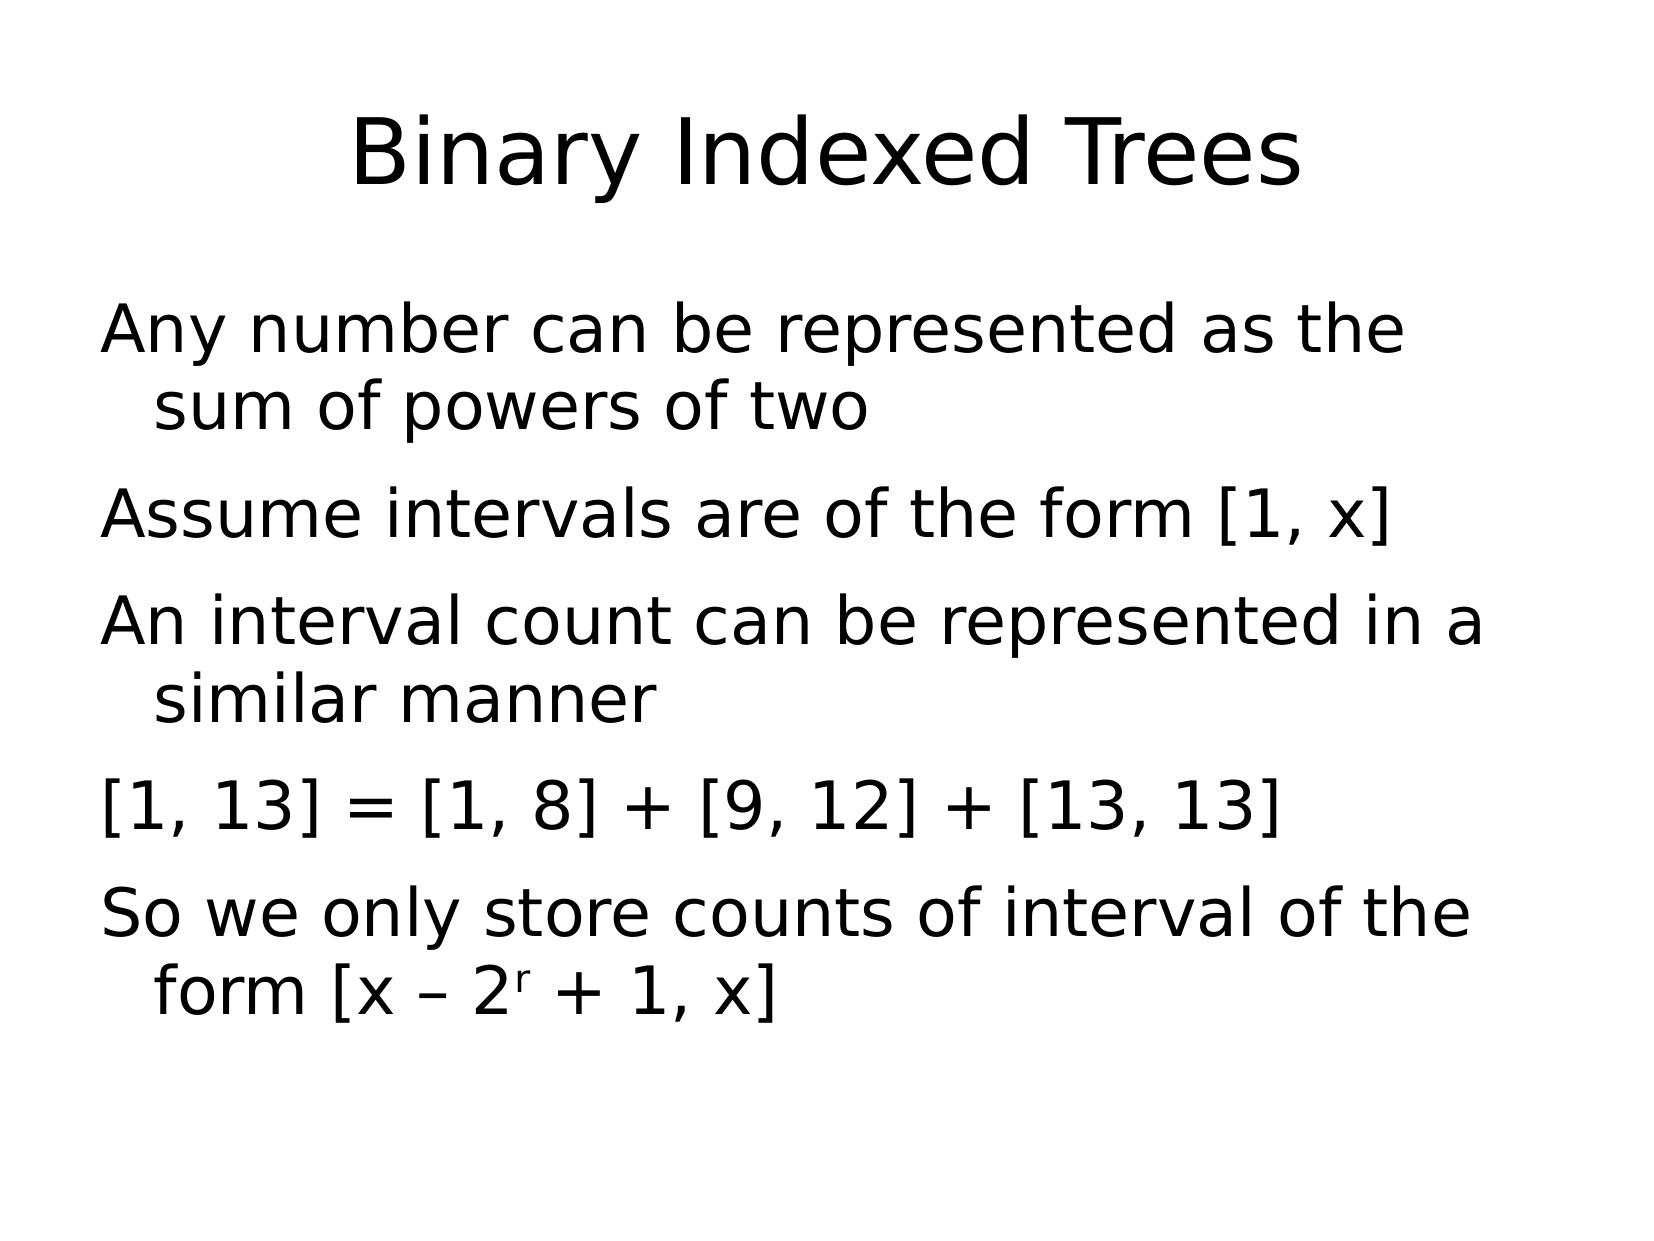

# Binary Indexed Trees
Any number can be represented as the sum of powers of two
Assume intervals are of the form [1, x]
An interval count can be represented in a similar manner
[1, 13] = [1, 8] + [9, 12] + [13, 13]
So we only store counts of interval of the form [x – 2r + 1, x]